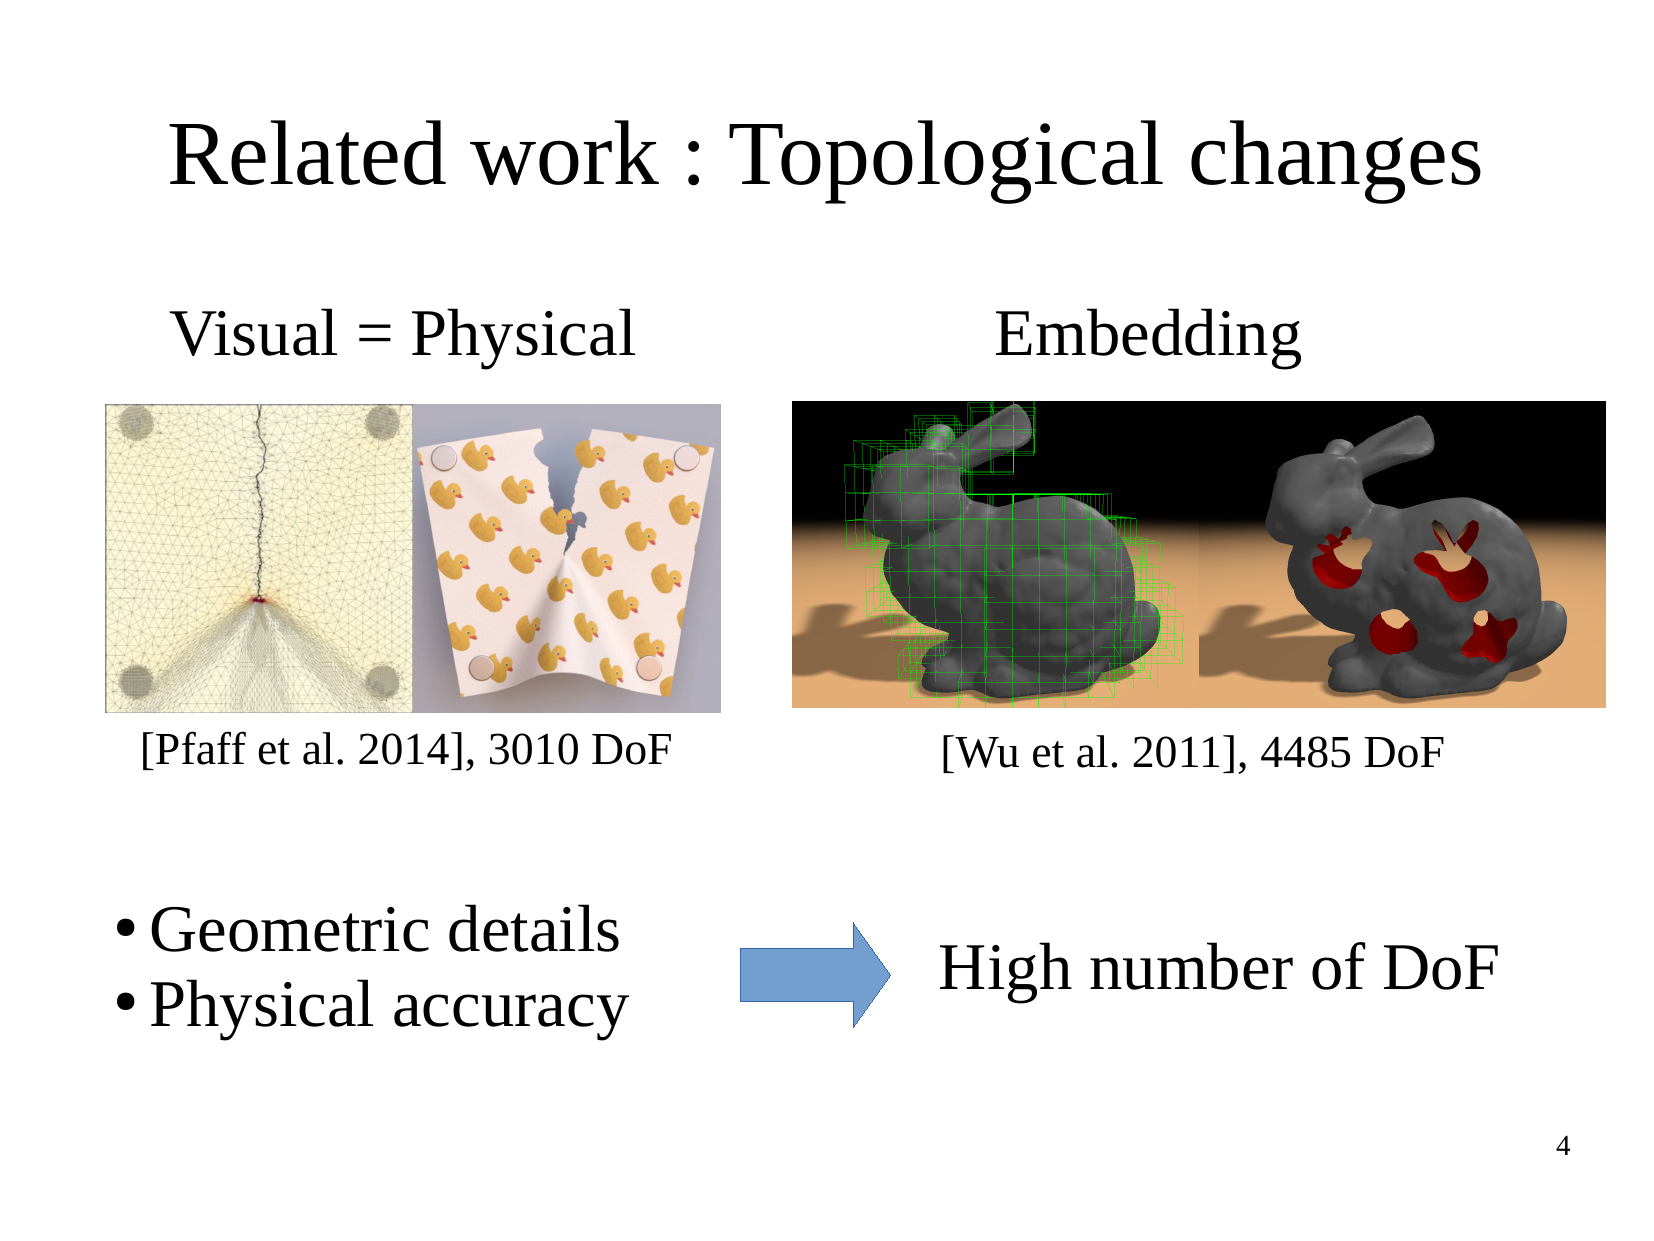

# Related work : Topological changes
Visual = Physical
Embedding
[Pfaff et al. 2014], 3010 DoF
[Wu et al. 2011], 4485 DoF
Geometric details
Physical accuracy
High number of DoF
4